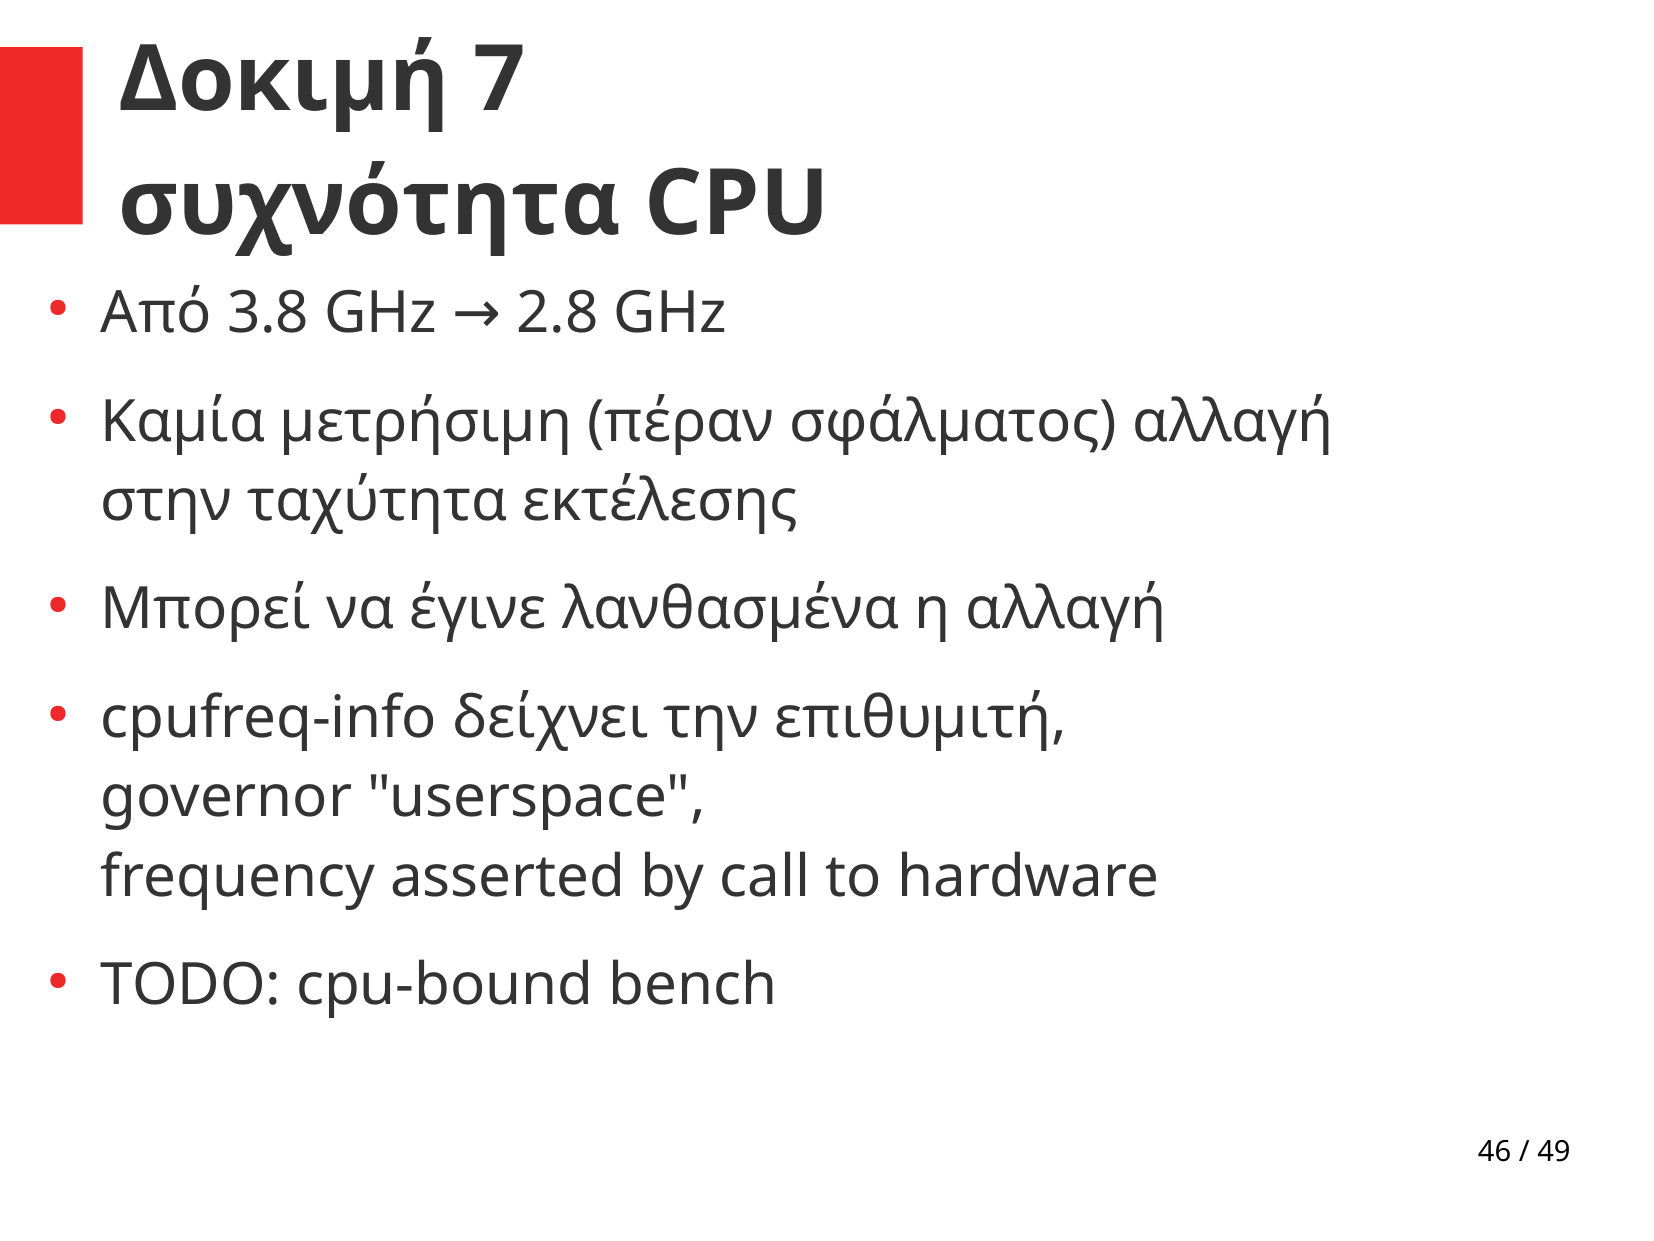

# Δοκιμή 7 συχνότητα CPU
Από 3.8 GHz → 2.8 GHz
Καμία μετρήσιμη (πέραν σφάλματος) αλλαγή
στην ταχύτητα εκτέλεσης
Μπορεί να έγινε λανθασμένα η αλλαγή
cpufreq-info δείχνει την επιθυμιτή,
governor "userspace",
frequency asserted by call to hardware
TODO: cpu-bound bench
46